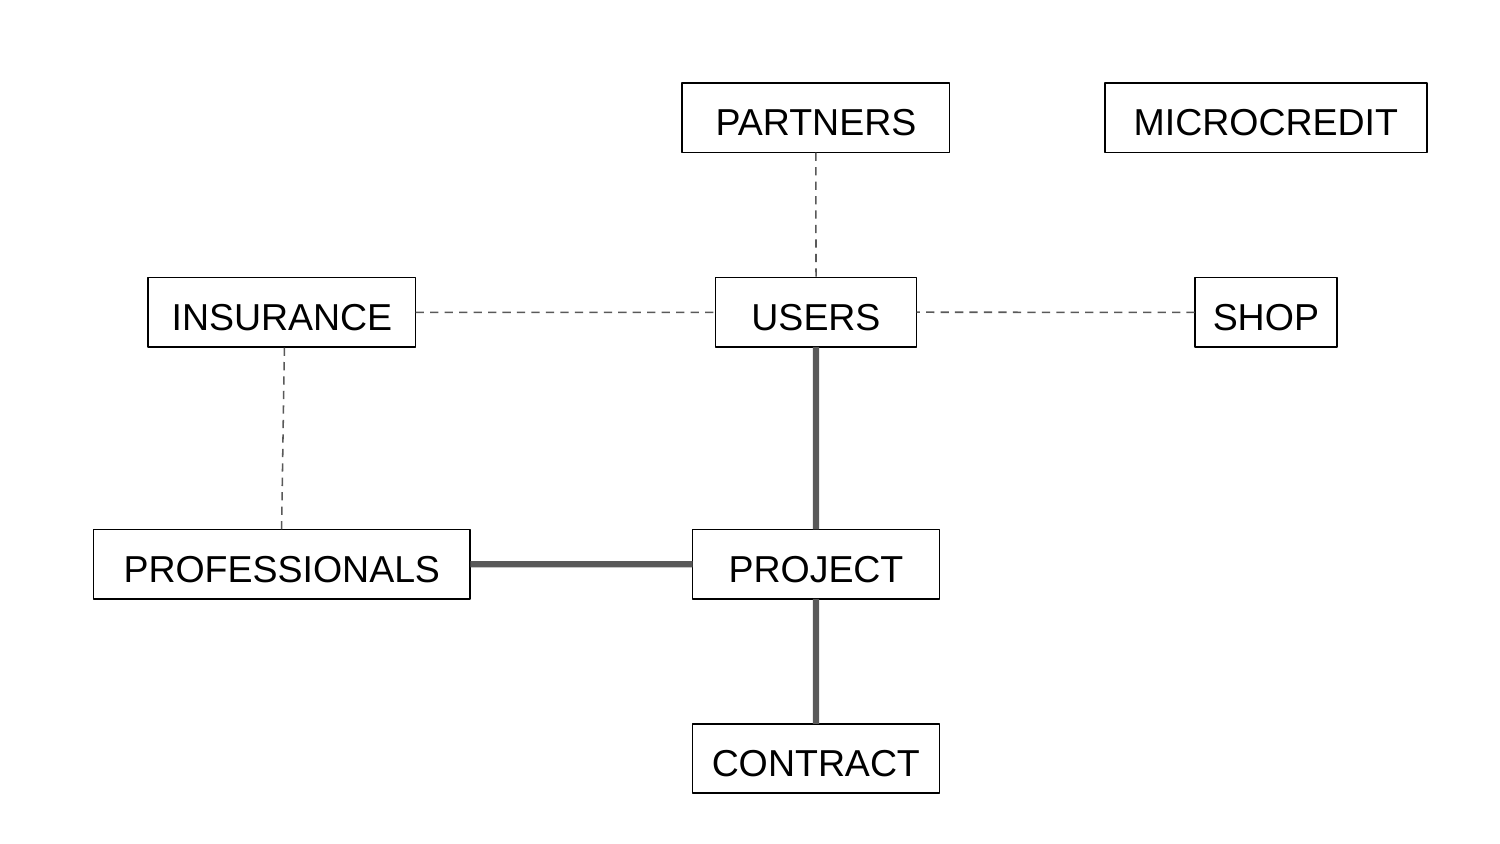

PARTNERS
MICROCREDIT
INSURANCE
USERS
SHOP
PROFESSIONALS
PROJECT
CONTRACT